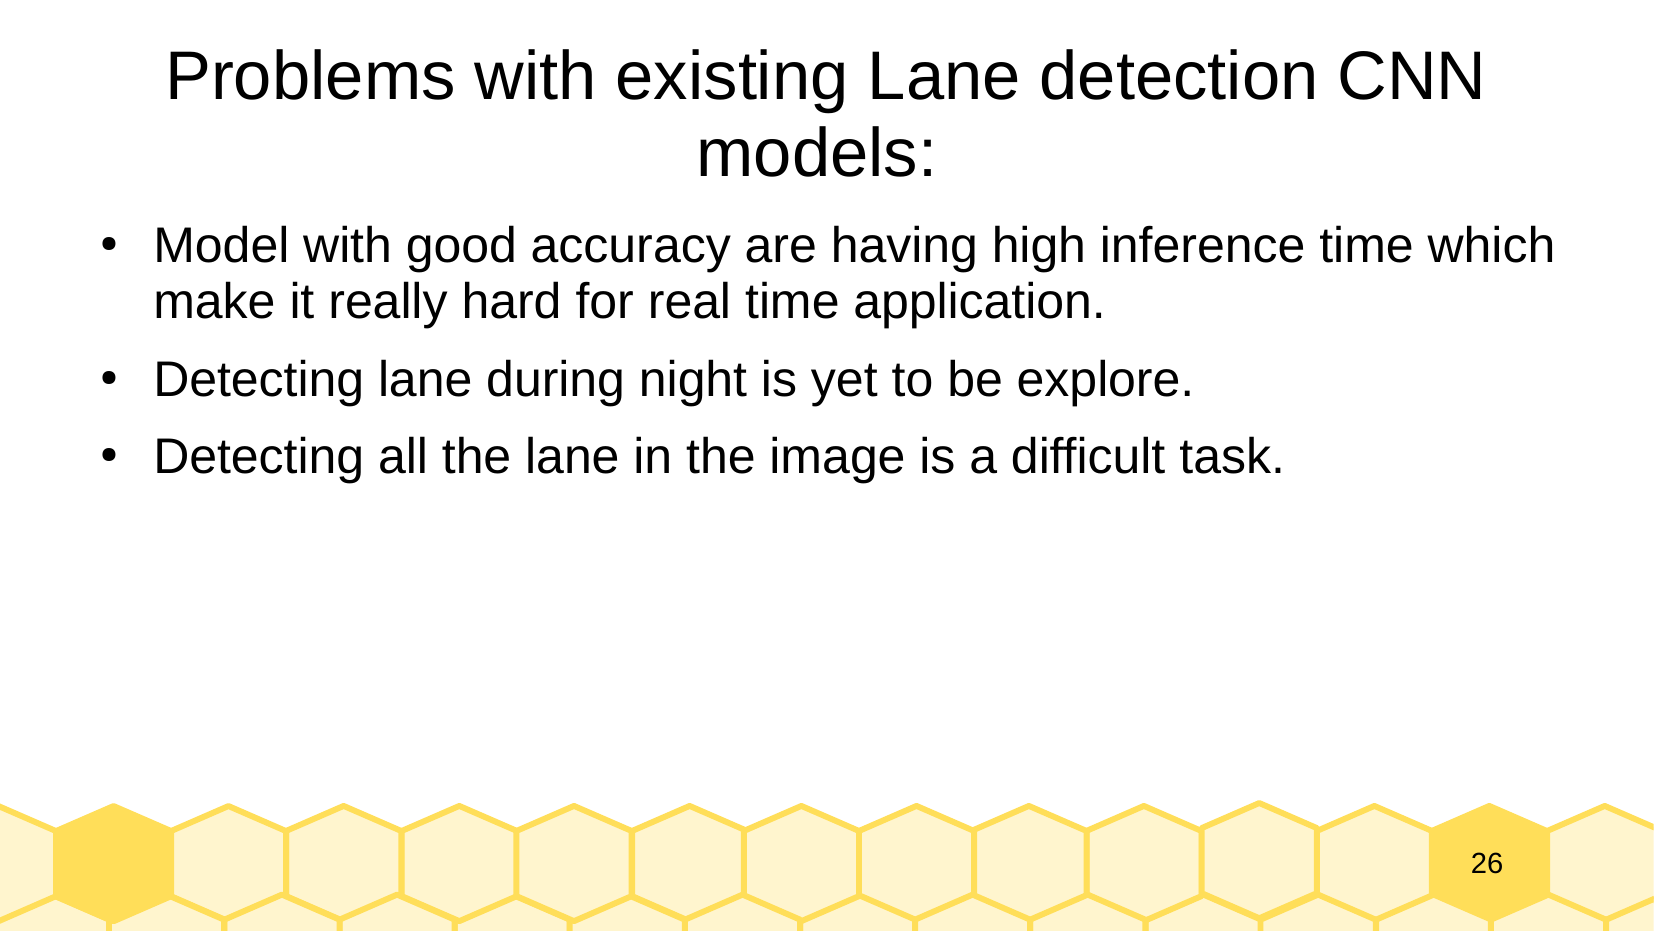

# Problems with existing Lane detection CNN models:
Model with good accuracy are having high inference time which make it really hard for real time application.
Detecting lane during night is yet to be explore.
Detecting all the lane in the image is a difficult task.